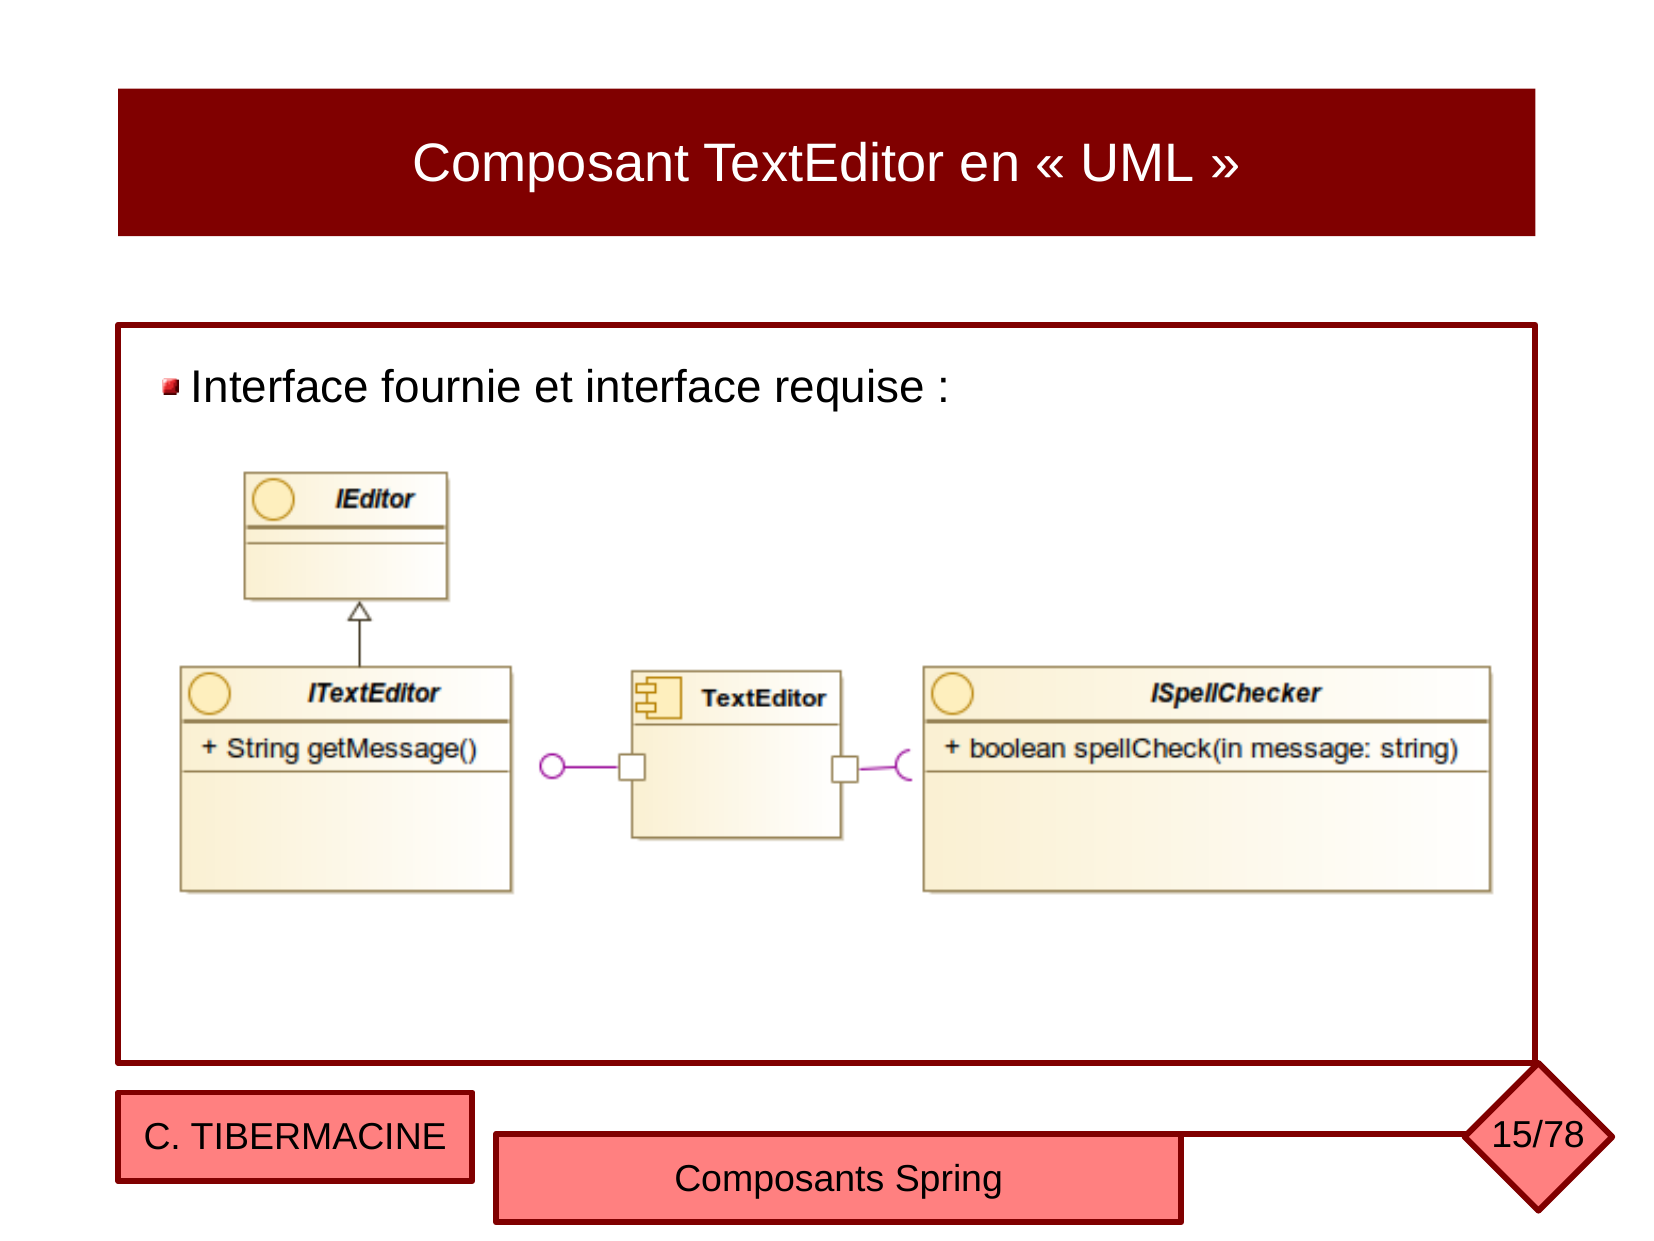

Composant TextEditor en « UML »
 Interface fournie et interface requise :
C. TIBERMACINE
Composants Spring